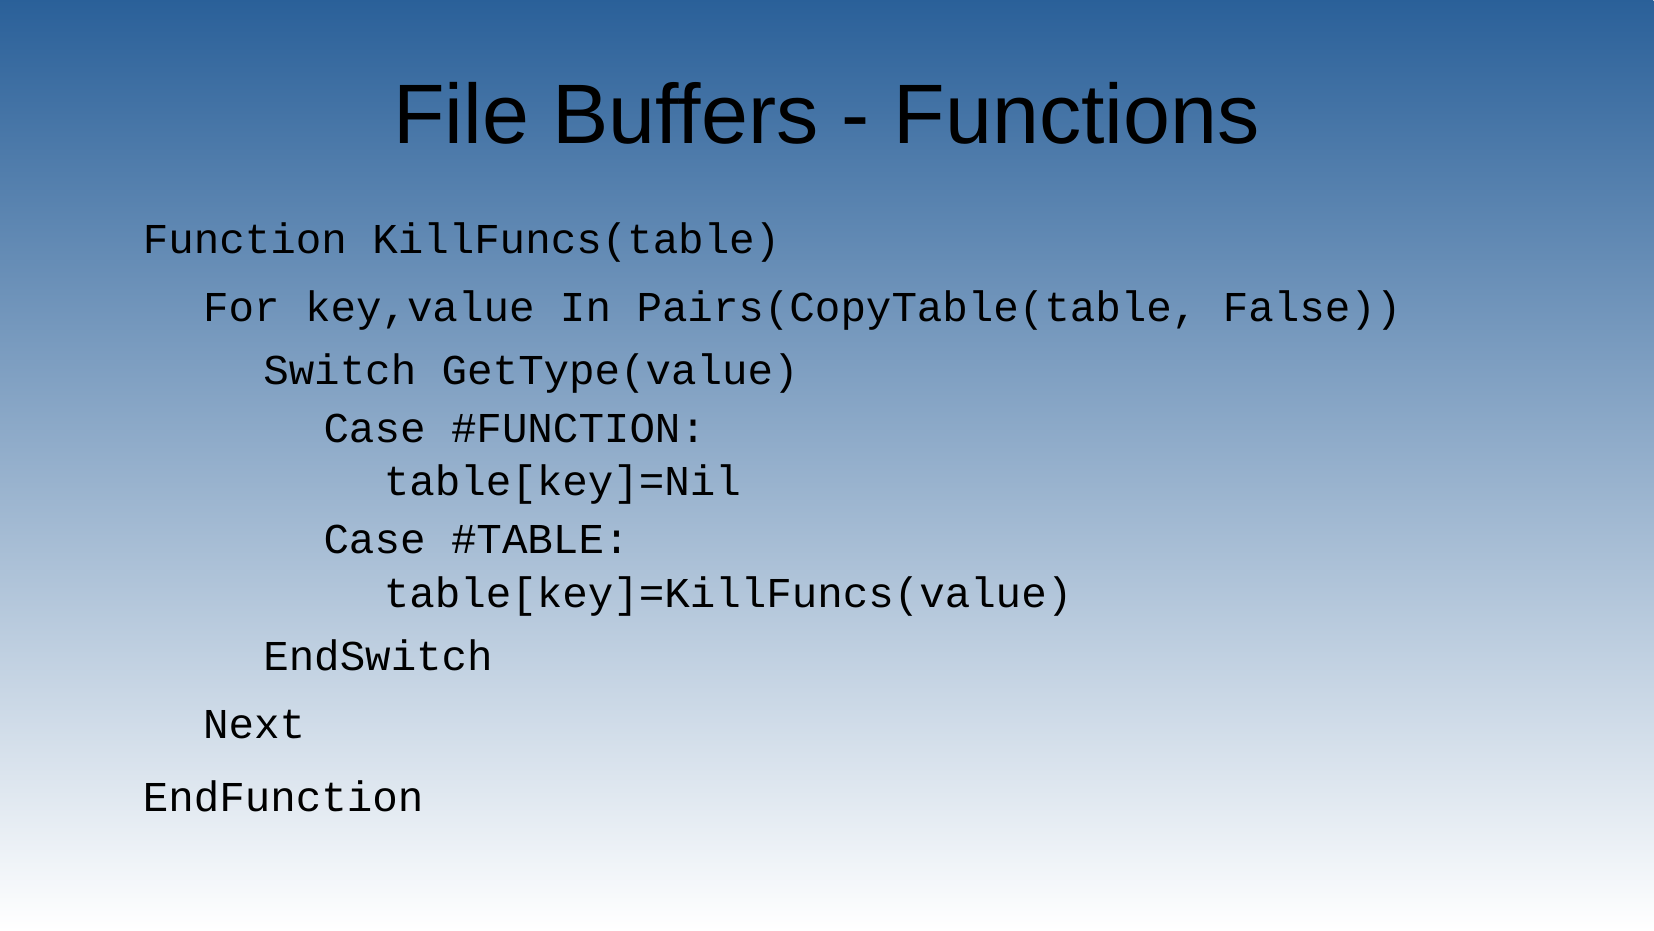

# File Buffers - Functions
Function KillFuncs(table)
For key,value In Pairs(CopyTable(table, False))
Switch GetType(value)
Case #FUNCTION:
table[key]=Nil
Case #TABLE:
table[key]=KillFuncs(value)
EndSwitch
Next
EndFunction